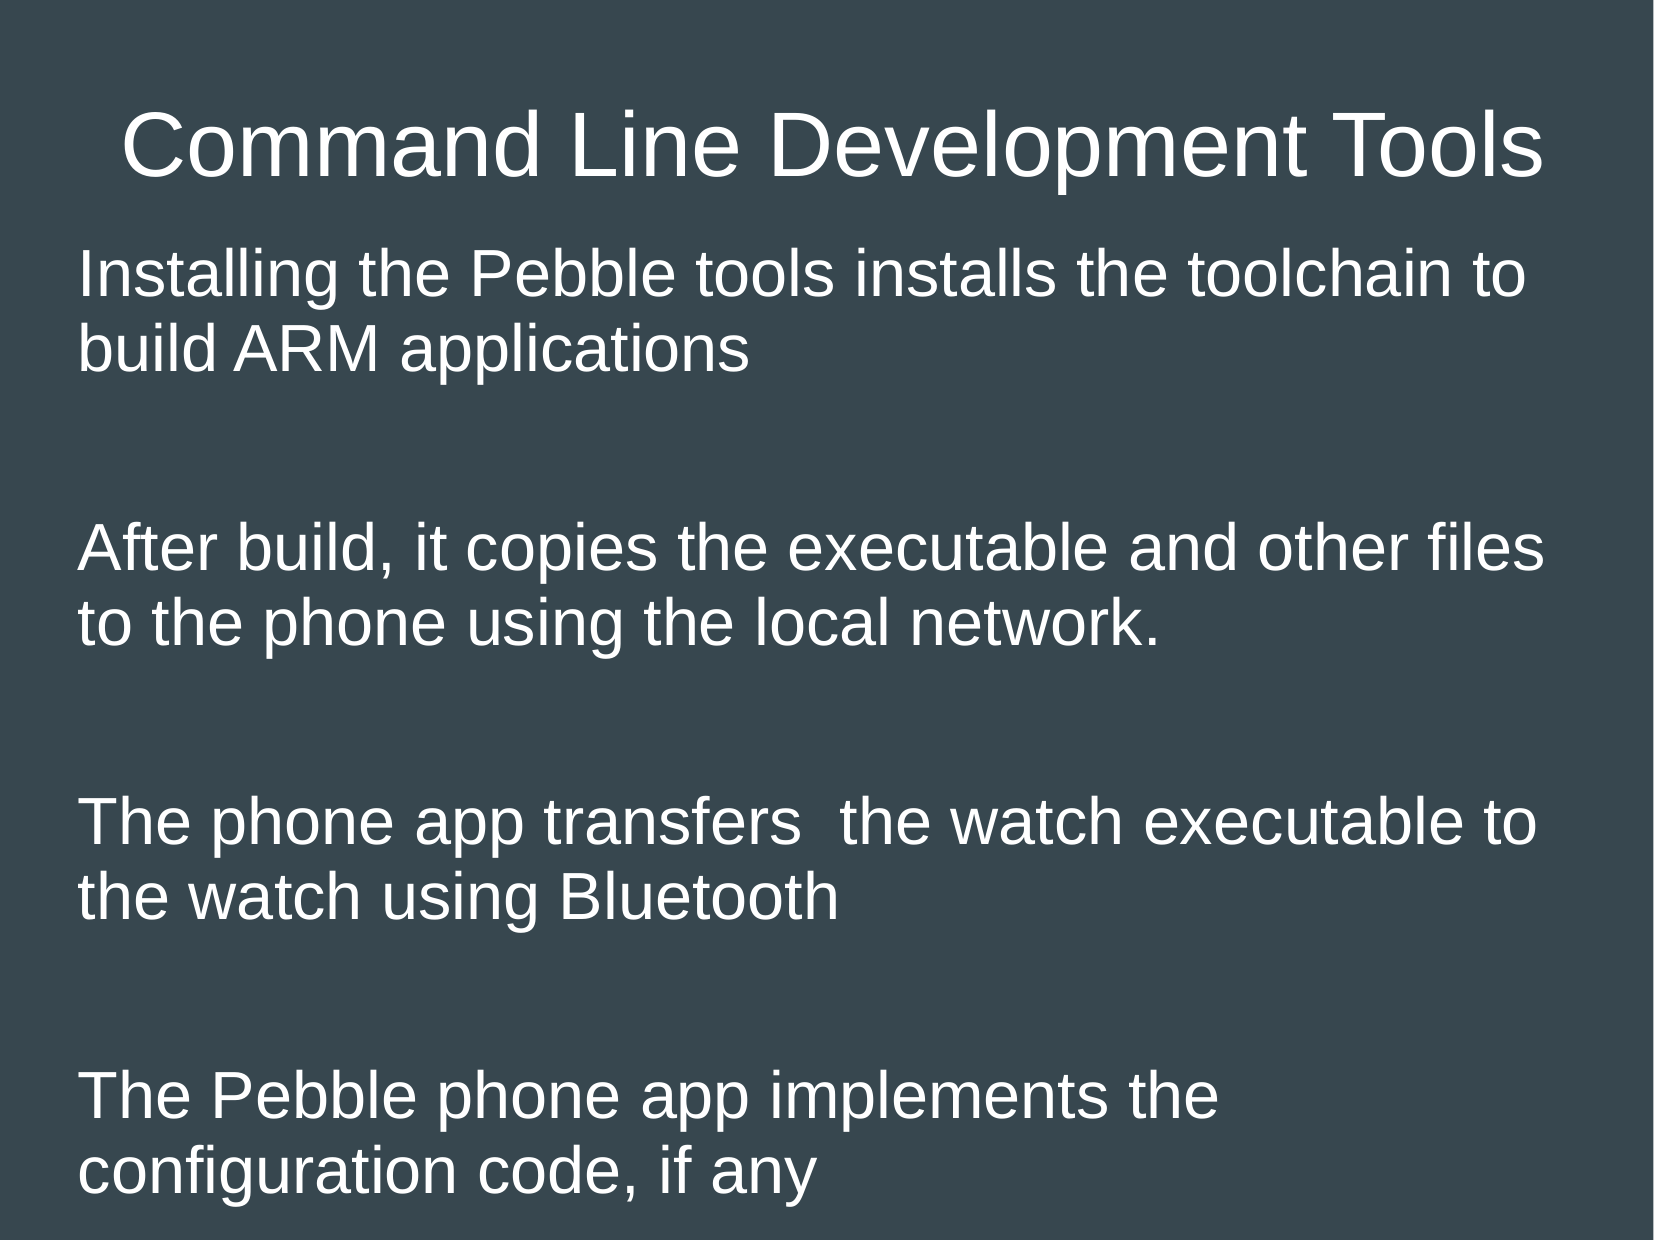

# Command Line Development Tools
Installing the Pebble tools installs the toolchain to build ARM applications
After build, it copies the executable and other files to the phone using the local network.
The phone app transfers the watch executable to the watch using Bluetooth
The Pebble phone app implements the configuration code, if any